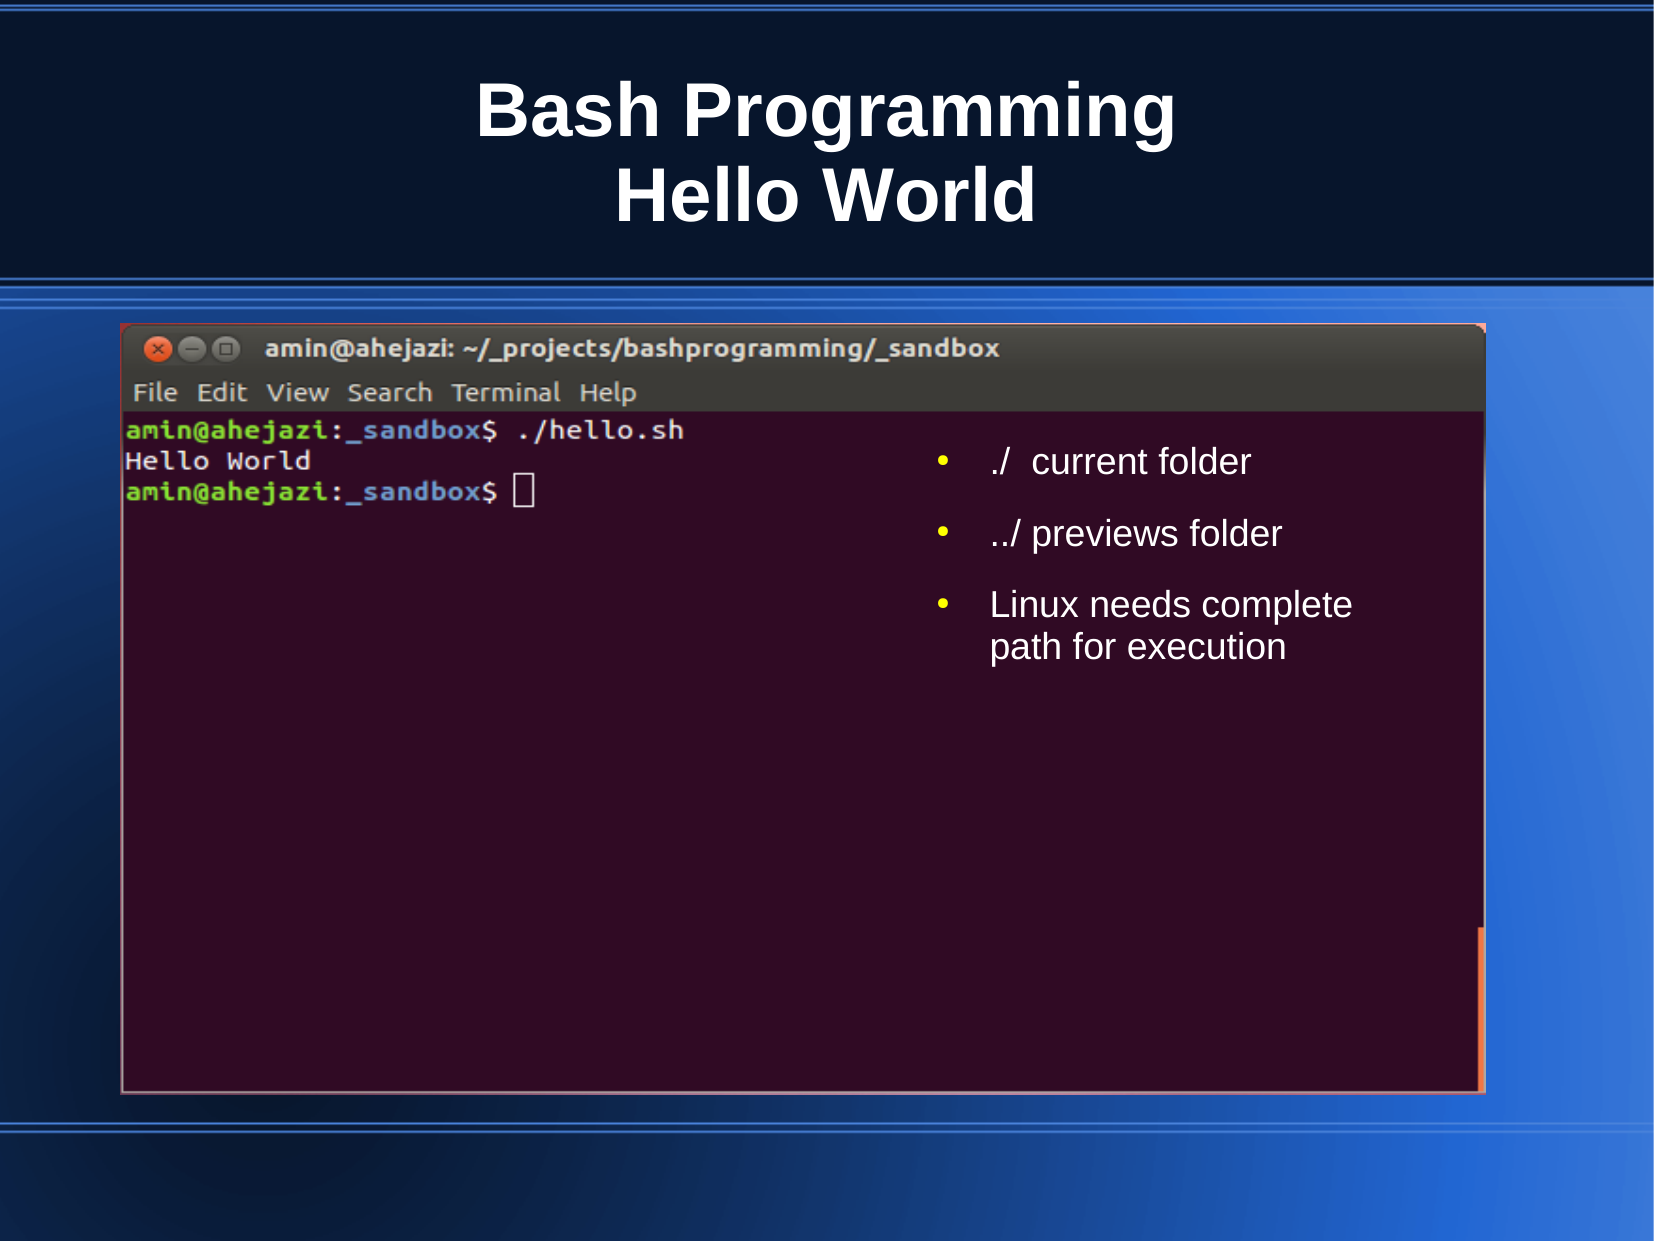

# Bash Programming Hello World
./ current folder
../ previews folder
Linux needs complete path for execution